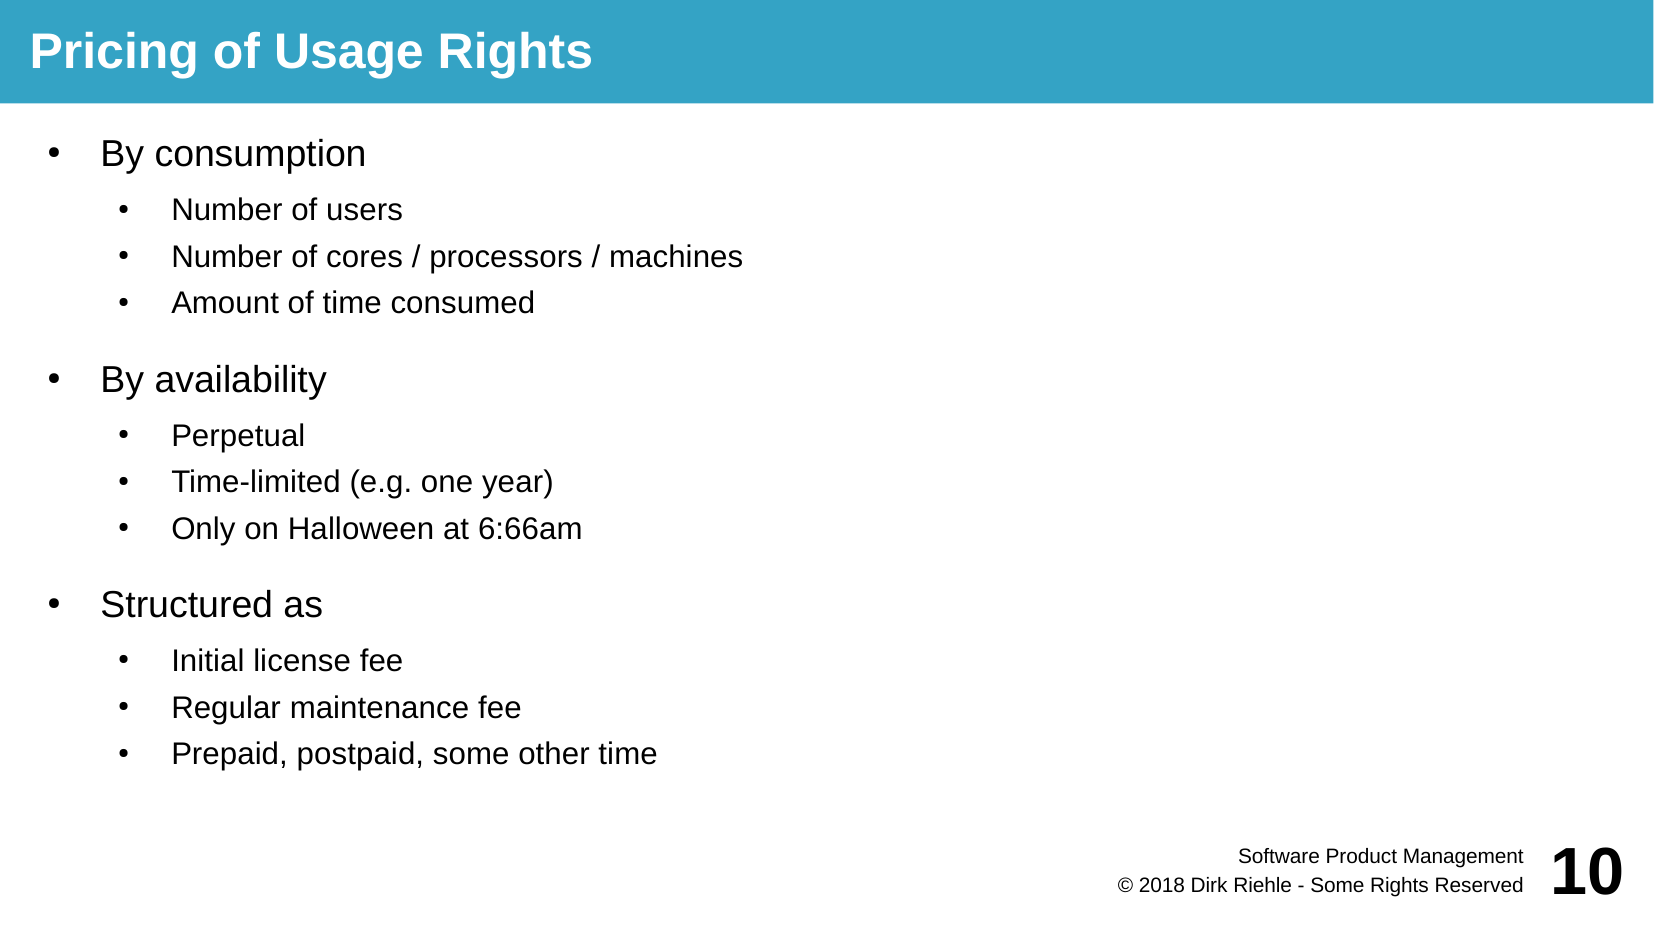

# Pricing of Usage Rights
By consumption
Number of users
Number of cores / processors / machines
Amount of time consumed
By availability
Perpetual
Time-limited (e.g. one year)
Only on Halloween at 6:66am
Structured as
Initial license fee
Regular maintenance fee
Prepaid, postpaid, some other time
Software Product Management
10
© 2018 Dirk Riehle - Some Rights Reserved